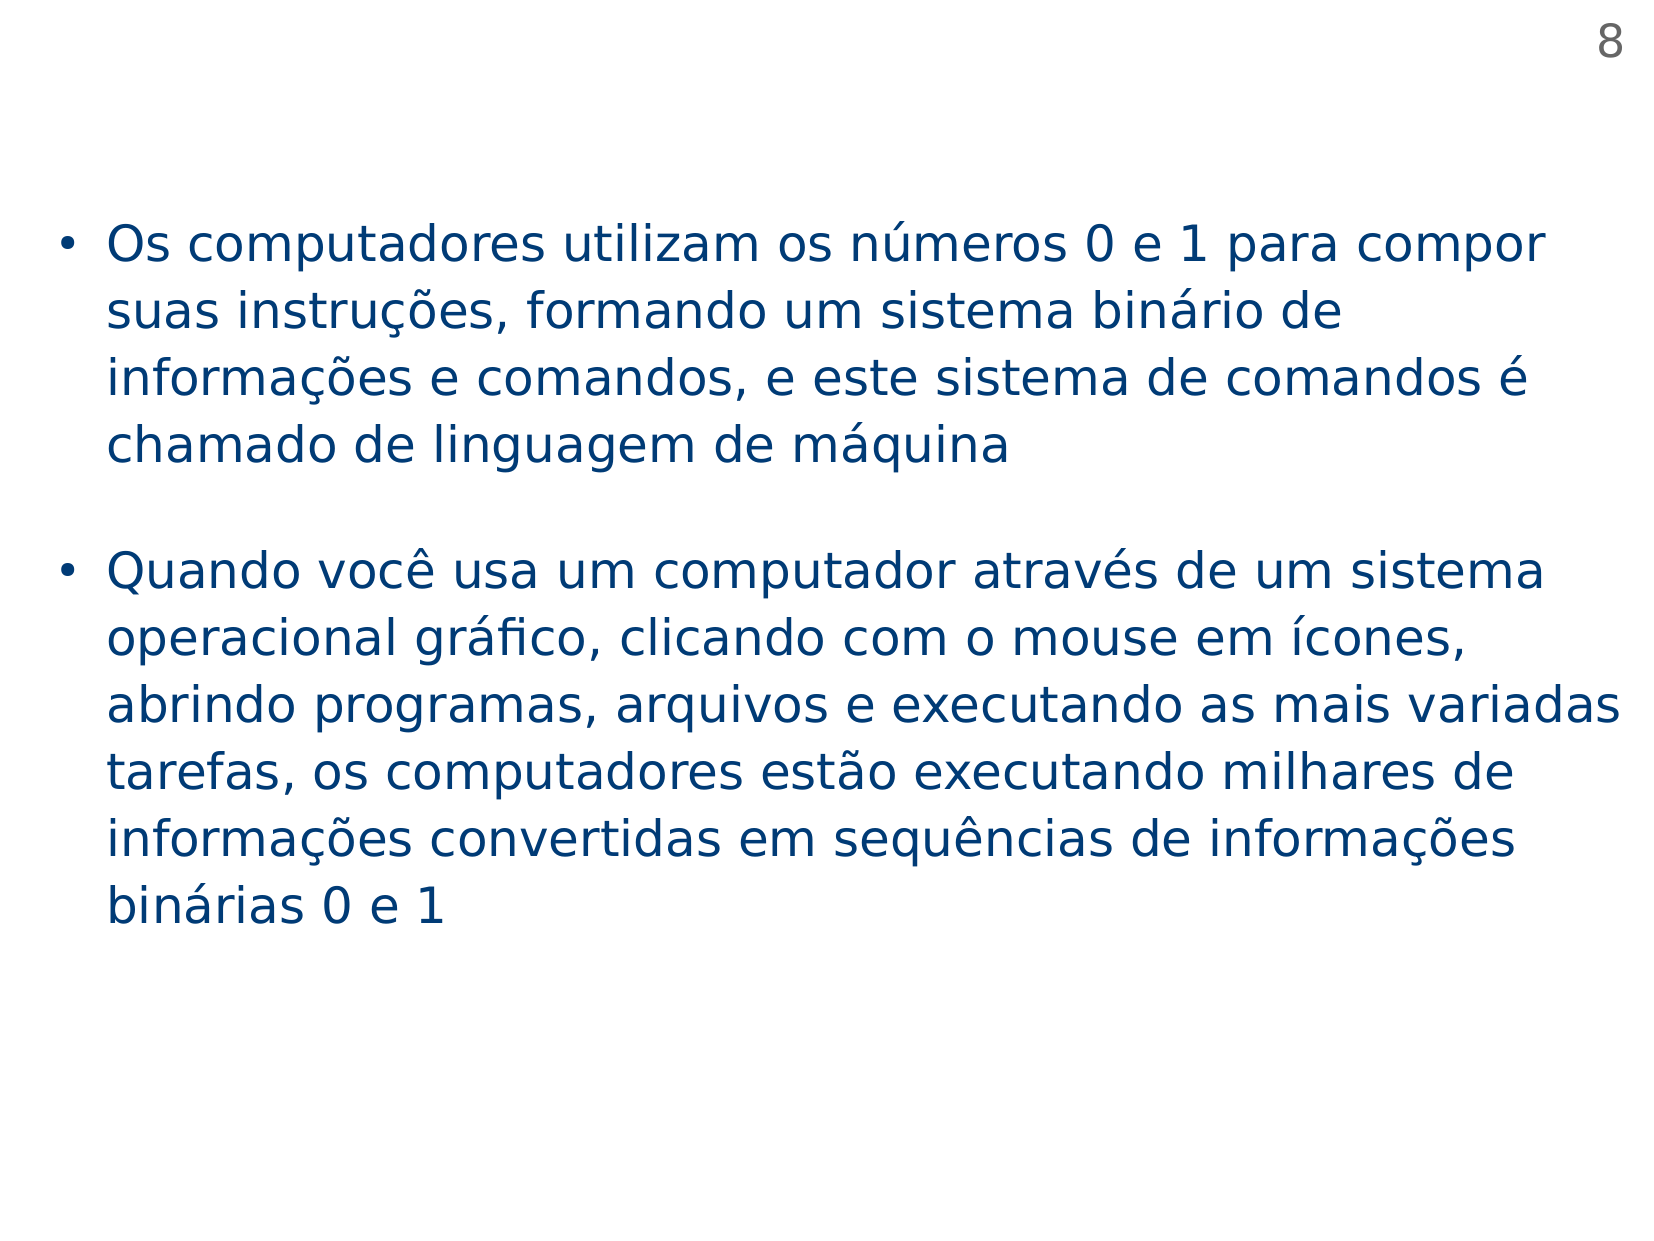

8
#
Os computadores utilizam os números 0 e 1 para compor suas instruções, formando um sistema binário de informações e comandos, e este sistema de comandos é chamado de linguagem de máquina
Quando você usa um computador através de um sistema operacional gráfico, clicando com o mouse em ícones, abrindo programas, arquivos e executando as mais variadas tarefas, os computadores estão executando milhares de informações convertidas em sequências de informações binárias 0 e 1